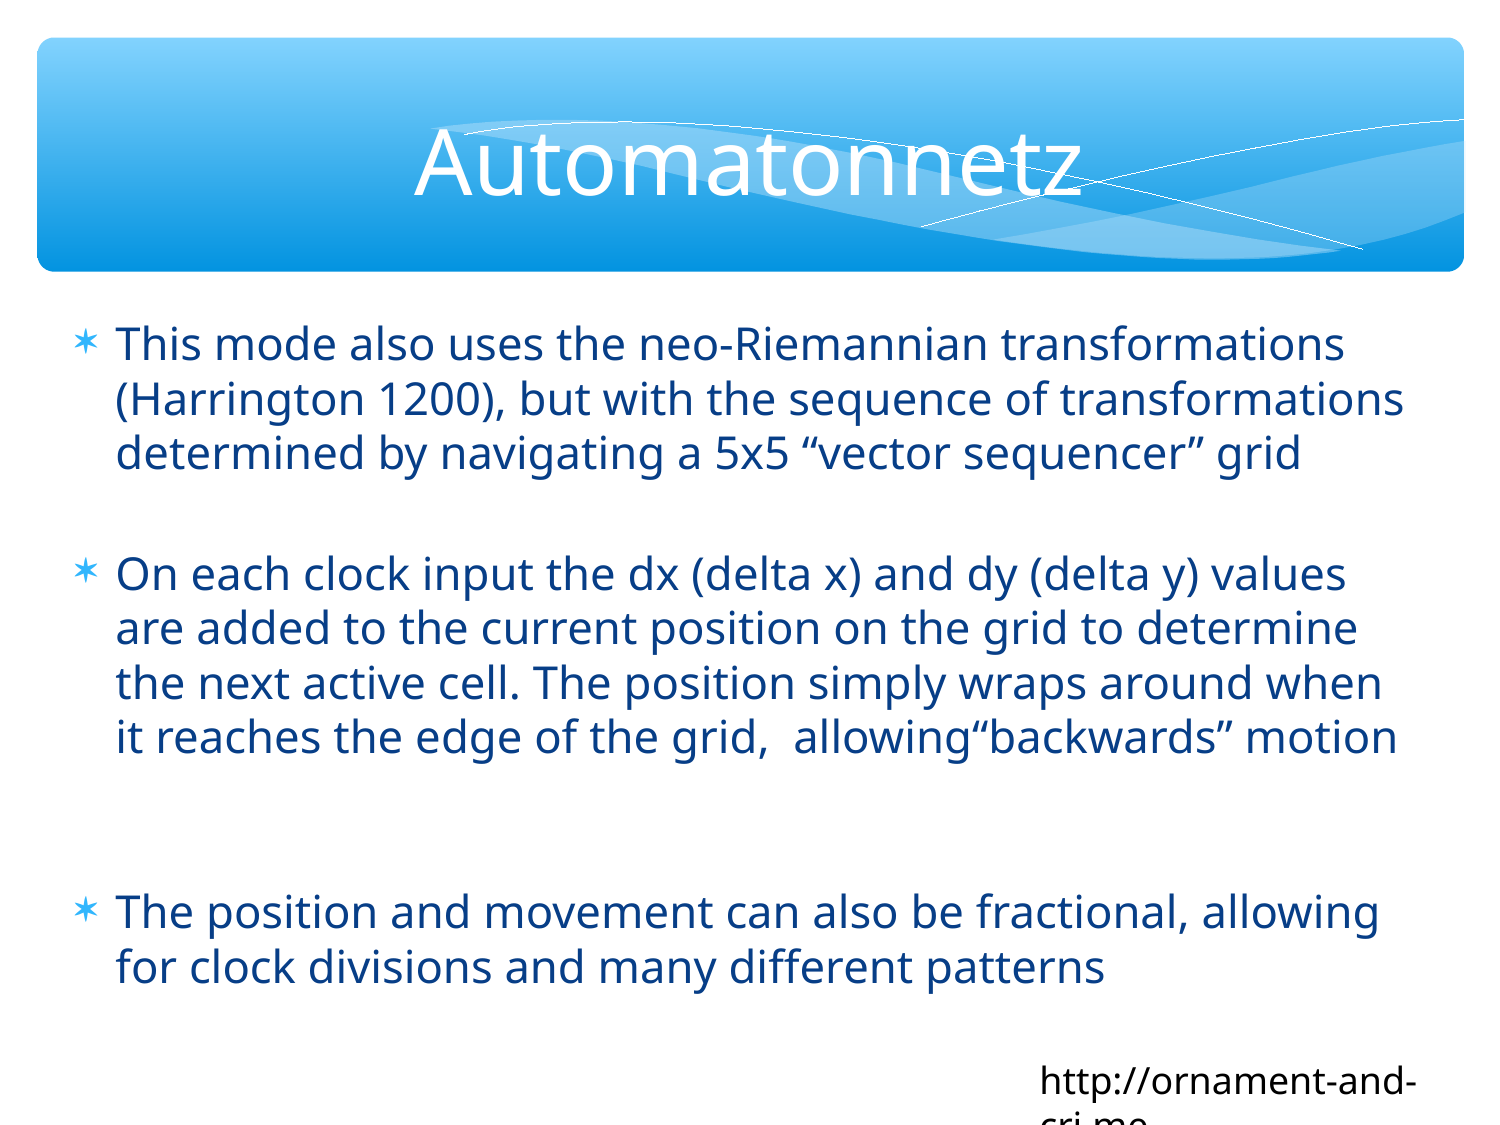

# Automatonnetz
This mode also uses the neo-Riemannian transformations (Harrington 1200), but with the sequence of transformations determined by navigating a 5x5 “vector sequencer” grid
On each clock input the dx (delta x) and dy (delta y) values are added to the current position on the grid to determine the next active cell. The position simply wraps around when it reaches the edge of the grid, allowing“backwards” motion
The position and movement can also be fractional, allowing for clock divisions and many different patterns
http://ornament-and-cri.me